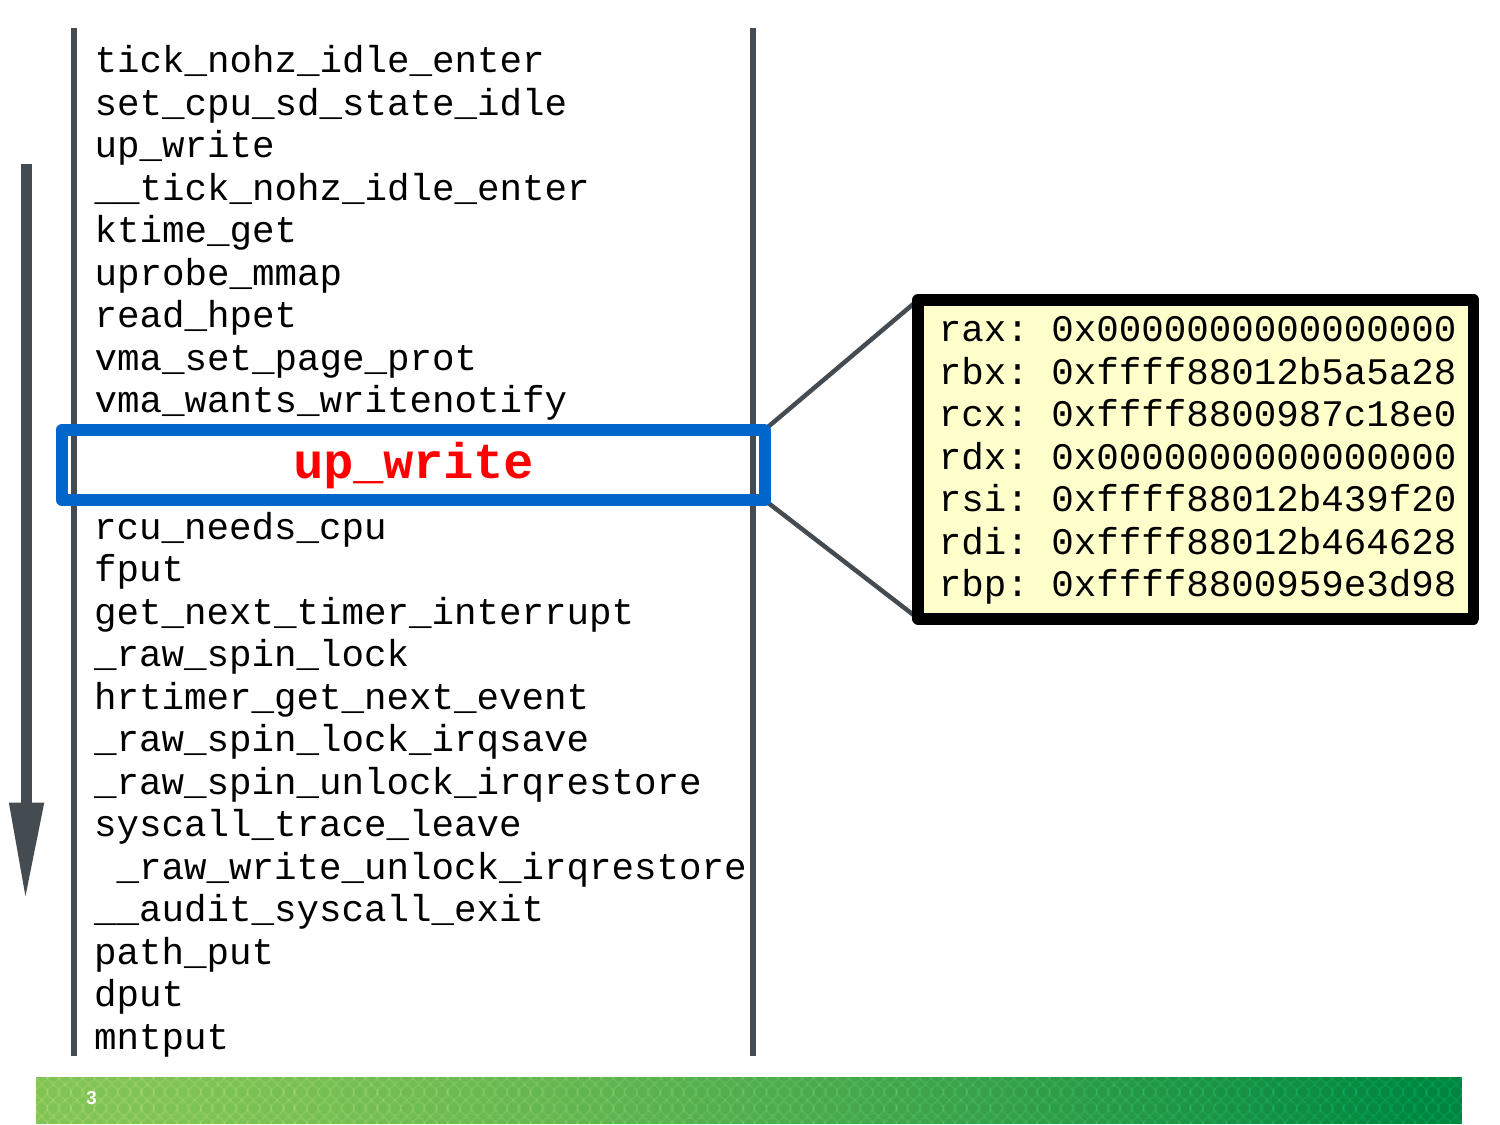

tick_nohz_idle_enter
set_cpu_sd_state_idle
up_write
__tick_nohz_idle_enter
ktime_get
uprobe_mmap
read_hpet
vma_set_page_prot
vma_wants_writenotify
rax: 0x0000000000000000
rbx: 0xffff88012b5a5a28
rcx: 0xffff8800987c18e0
rdx: 0x0000000000000000
rsi: 0xffff88012b439f20
rdi: 0xffff88012b464628
rbp: 0xffff8800959e3d98
up_write
rcu_needs_cpu
fput
get_next_timer_interrupt
_raw_spin_lock
hrtimer_get_next_event
_raw_spin_lock_irqsave
_raw_spin_unlock_irqrestore
syscall_trace_leave
 _raw_write_unlock_irqrestore
__audit_syscall_exit
path_put
dput
mntput